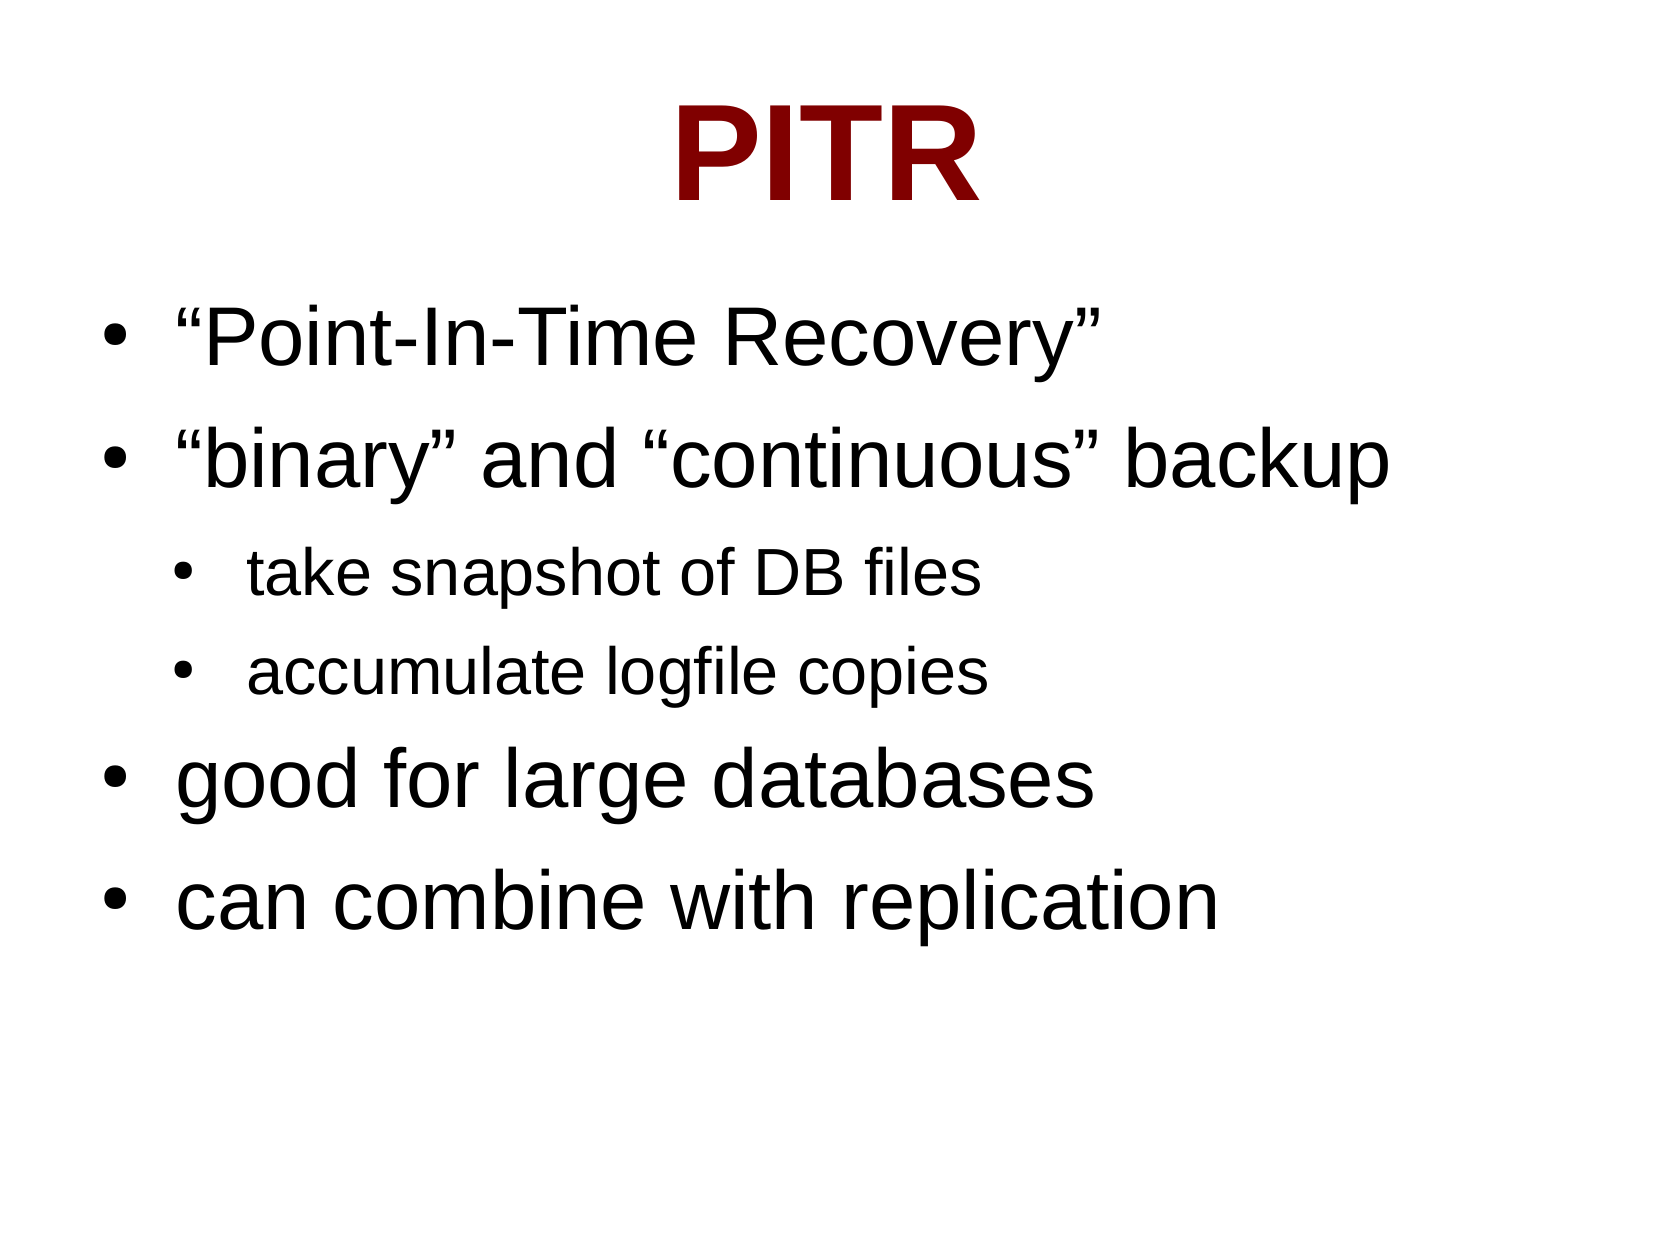

# PITR
“Point-In-Time Recovery”
“binary” and “continuous” backup
take snapshot of DB files
accumulate logfile copies
good for large databases
can combine with replication